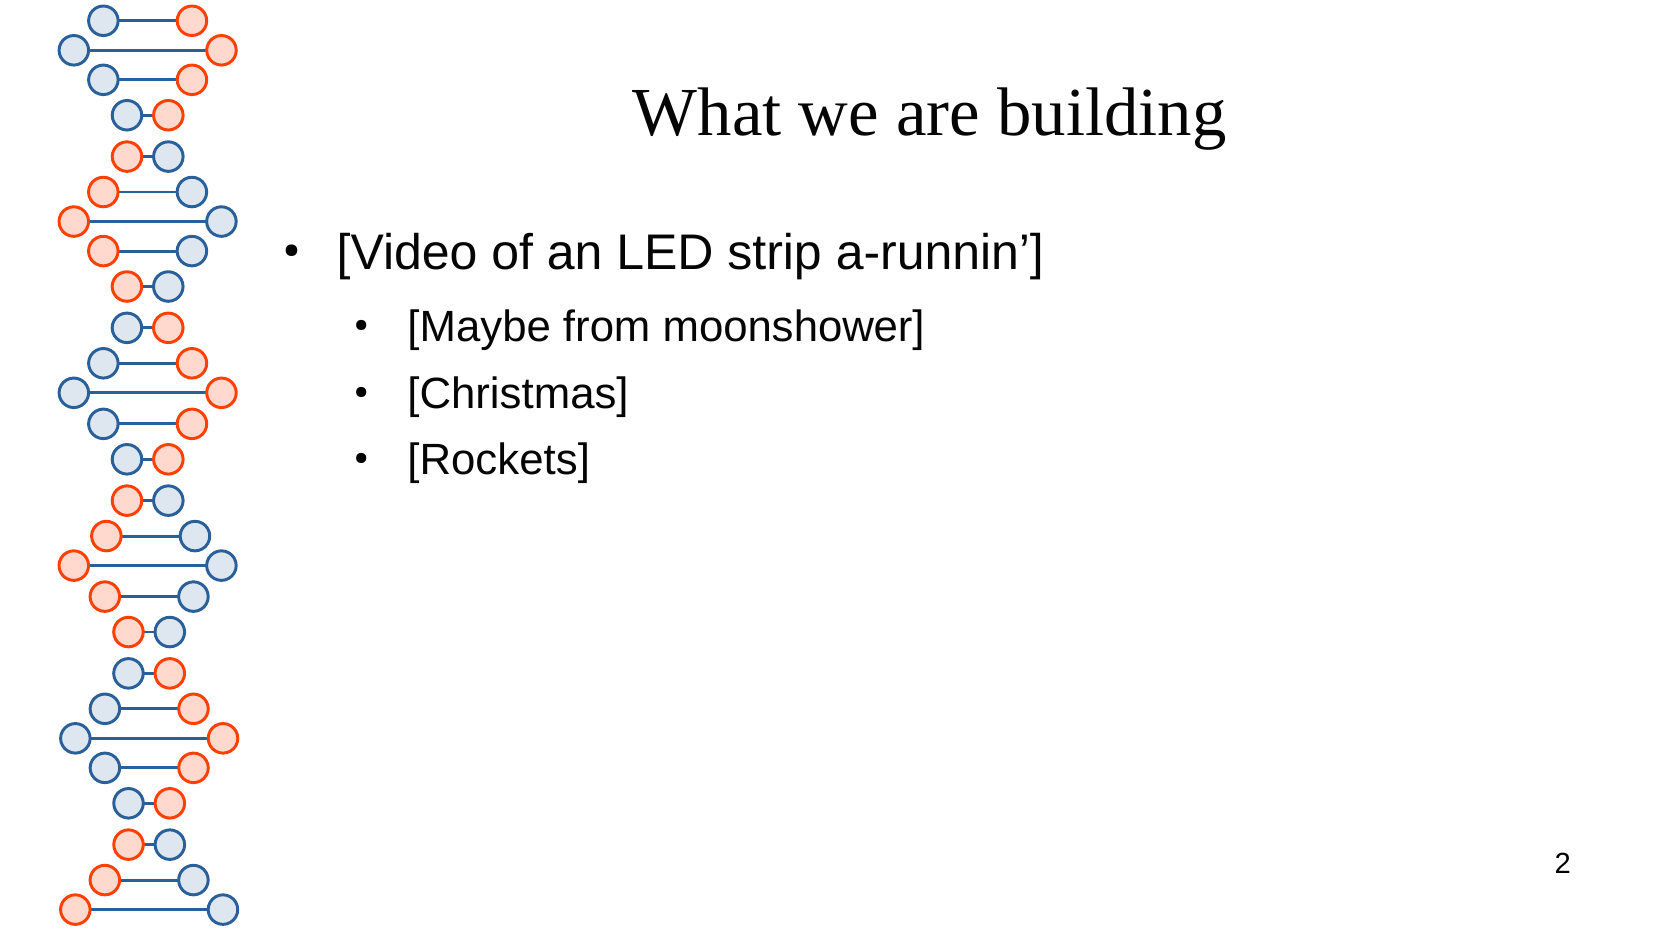

# What we are building
[Video of an LED strip a-runnin’]
[Maybe from moonshower]
[Christmas]
[Rockets]
2